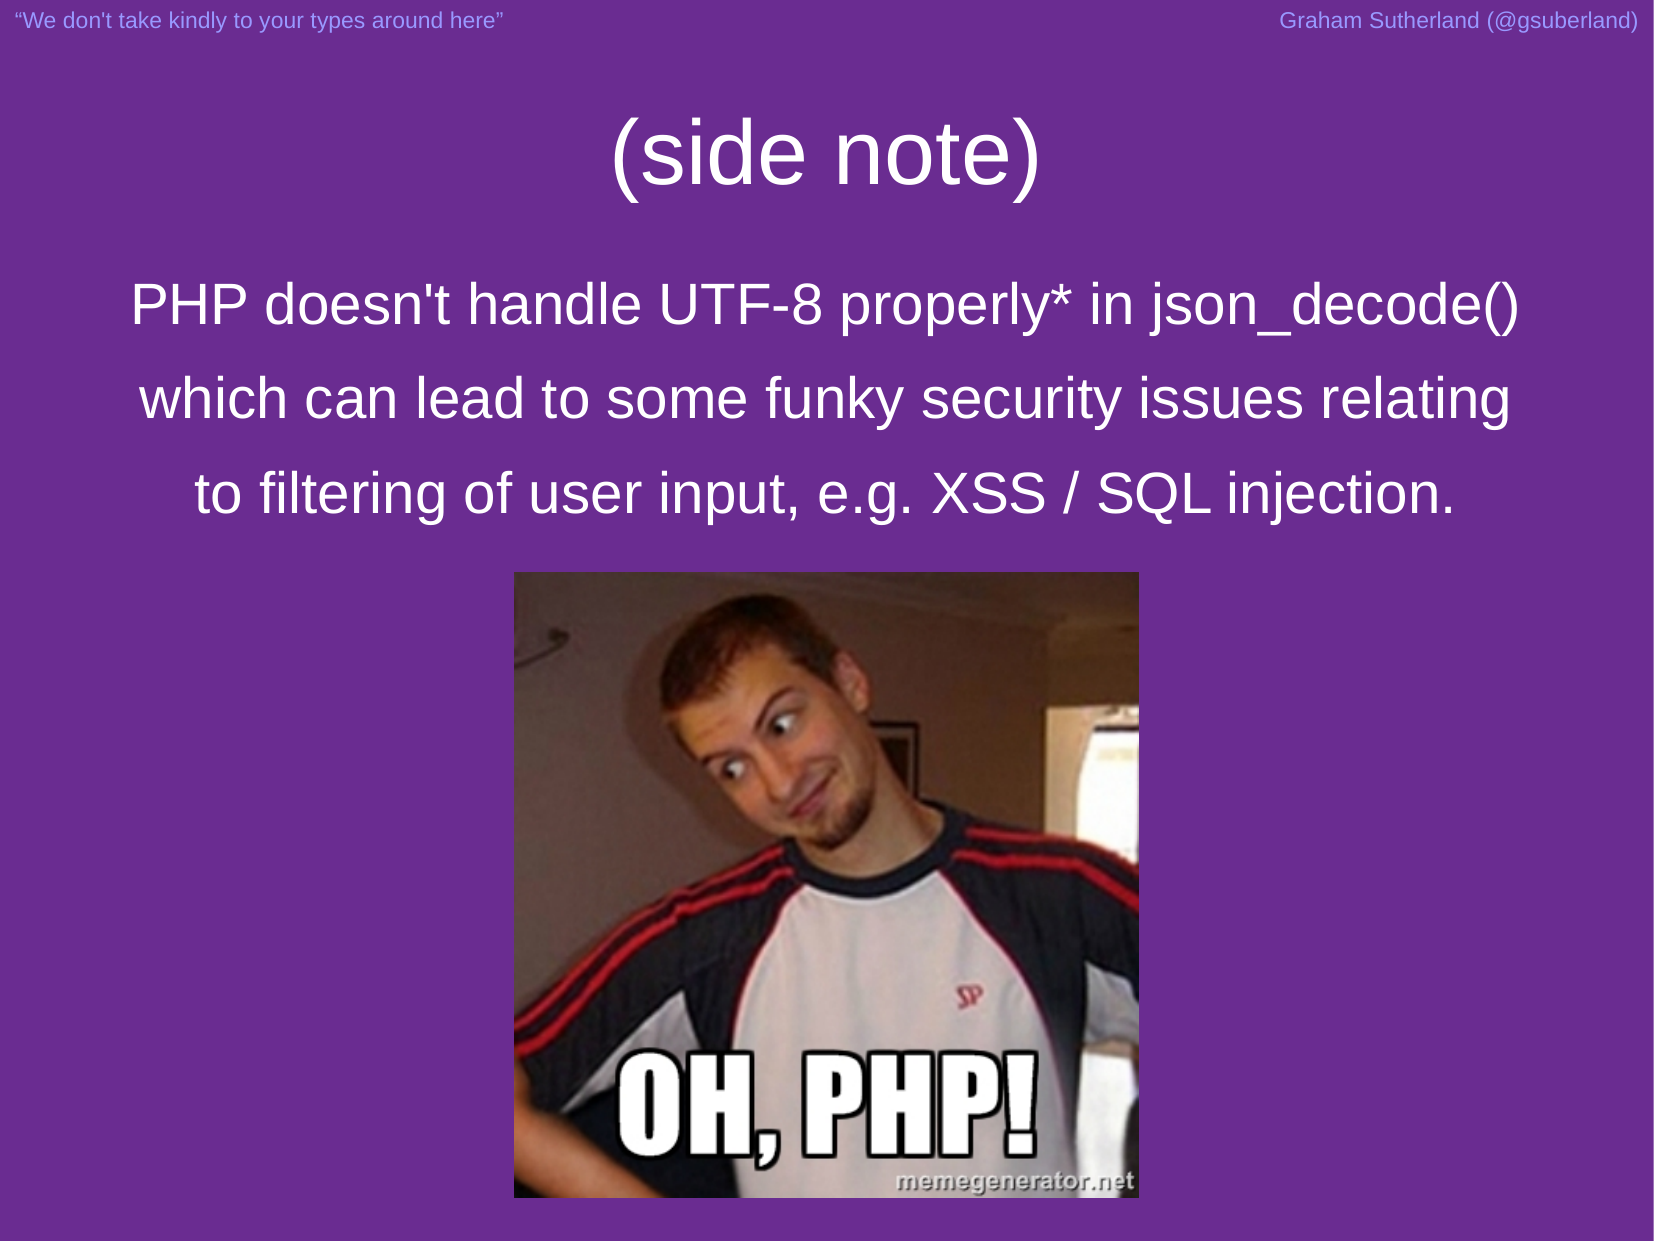

# (side note)
PHP doesn't handle UTF-8 properly* in json_decode()
which can lead to some funky security issues relating
to filtering of user input, e.g. XSS / SQL injection.